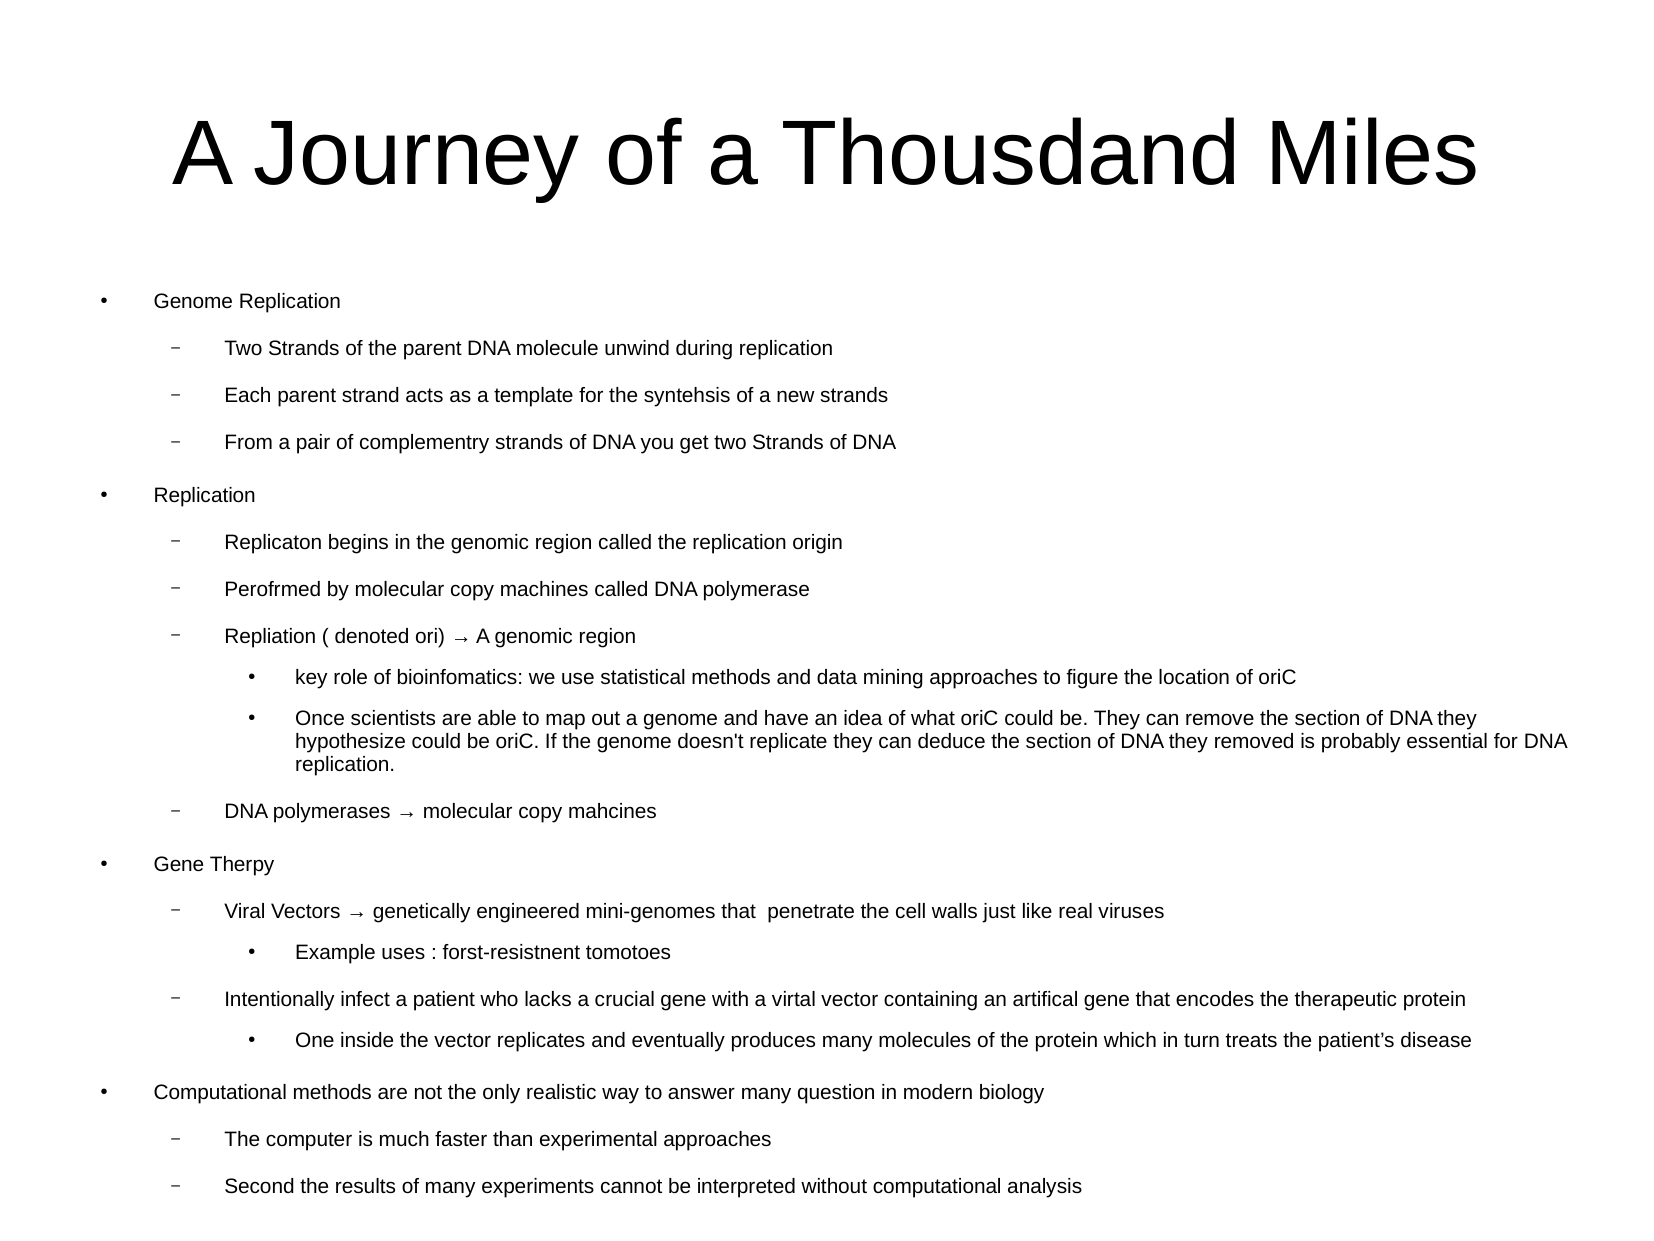

# A Journey of a Thousdand Miles
Genome Replication
Two Strands of the parent DNA molecule unwind during replication
Each parent strand acts as a template for the syntehsis of a new strands
From a pair of complementry strands of DNA you get two Strands of DNA
Replication
Replicaton begins in the genomic region called the replication origin
Perofrmed by molecular copy machines called DNA polymerase
Repliation ( denoted ori) → A genomic region
key role of bioinfomatics: we use statistical methods and data mining approaches to figure the location of oriC
Once scientists are able to map out a genome and have an idea of what oriC could be. They can remove the section of DNA they hypothesize could be oriC. If the genome doesn't replicate they can deduce the section of DNA they removed is probably essential for DNA replication.
DNA polymerases → molecular copy mahcines
Gene Therpy
Viral Vectors → genetically engineered mini-genomes that penetrate the cell walls just like real viruses
Example uses : forst-resistnent tomotoes
Intentionally infect a patient who lacks a crucial gene with a virtal vector containing an artifical gene that encodes the therapeutic protein
One inside the vector replicates and eventually produces many molecules of the protein which in turn treats the patient’s disease
Computational methods are not the only realistic way to answer many question in modern biology
The computer is much faster than experimental approaches
Second the results of many experiments cannot be interpreted without computational analysis